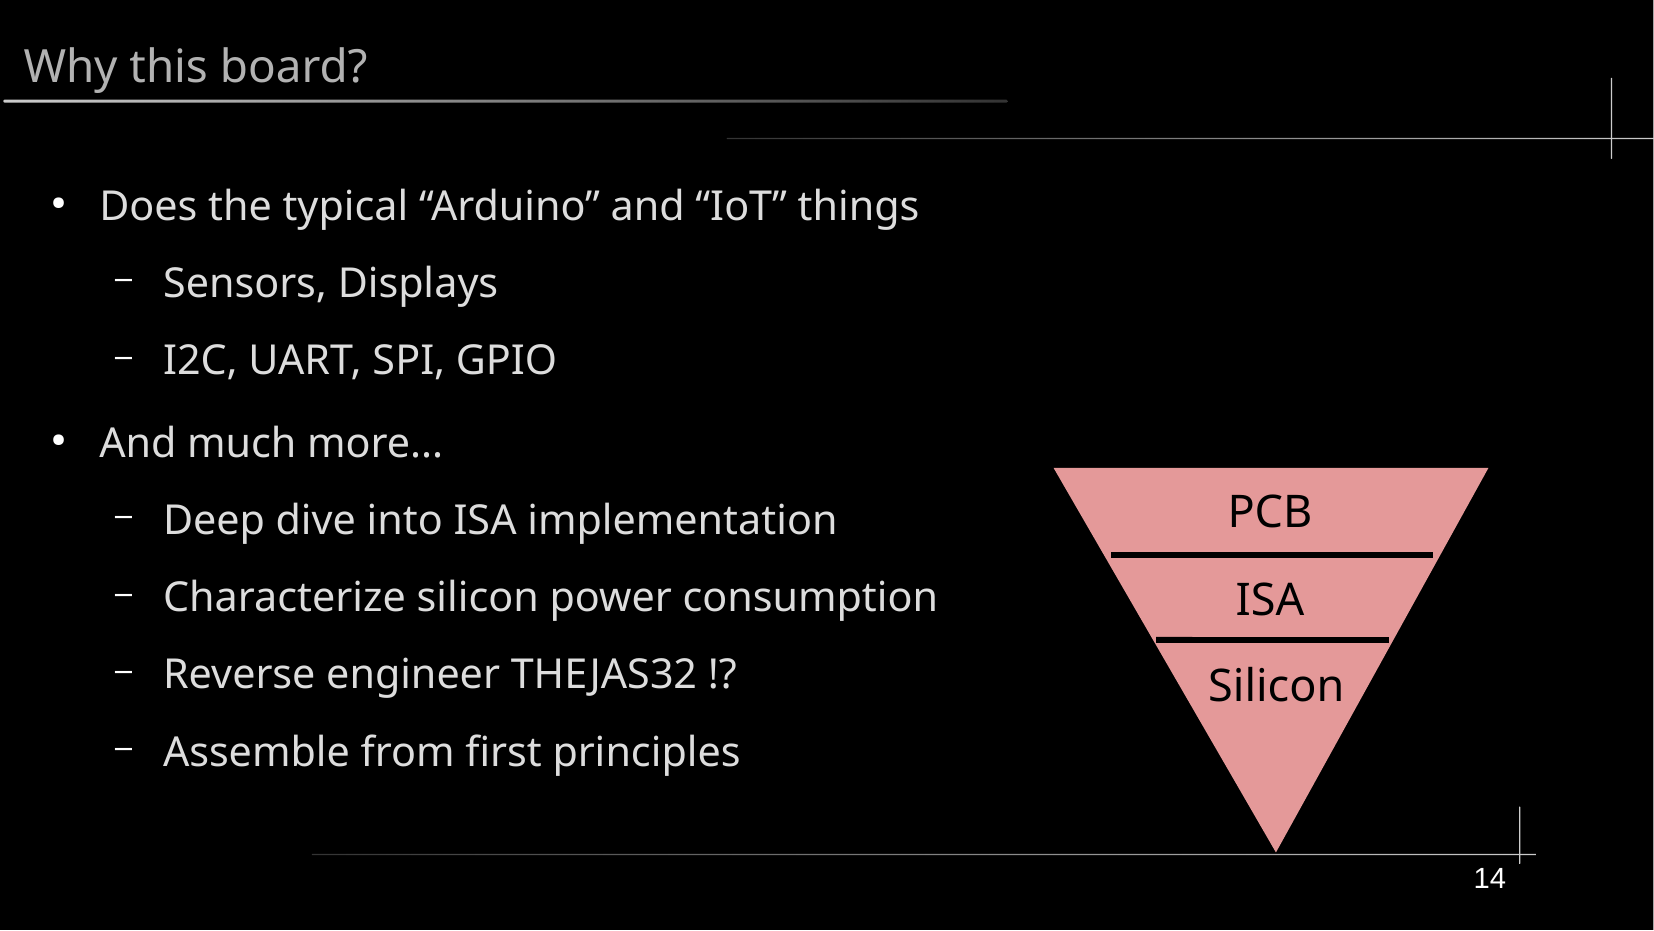

# Why this board?
Does the typical “Arduino” and “IoT” things
Sensors, Displays
I2C, UART, SPI, GPIO
And much more...
Deep dive into ISA implementation
Characterize silicon power consumption
Reverse engineer THEJAS32 !?
Assemble from first principles
14